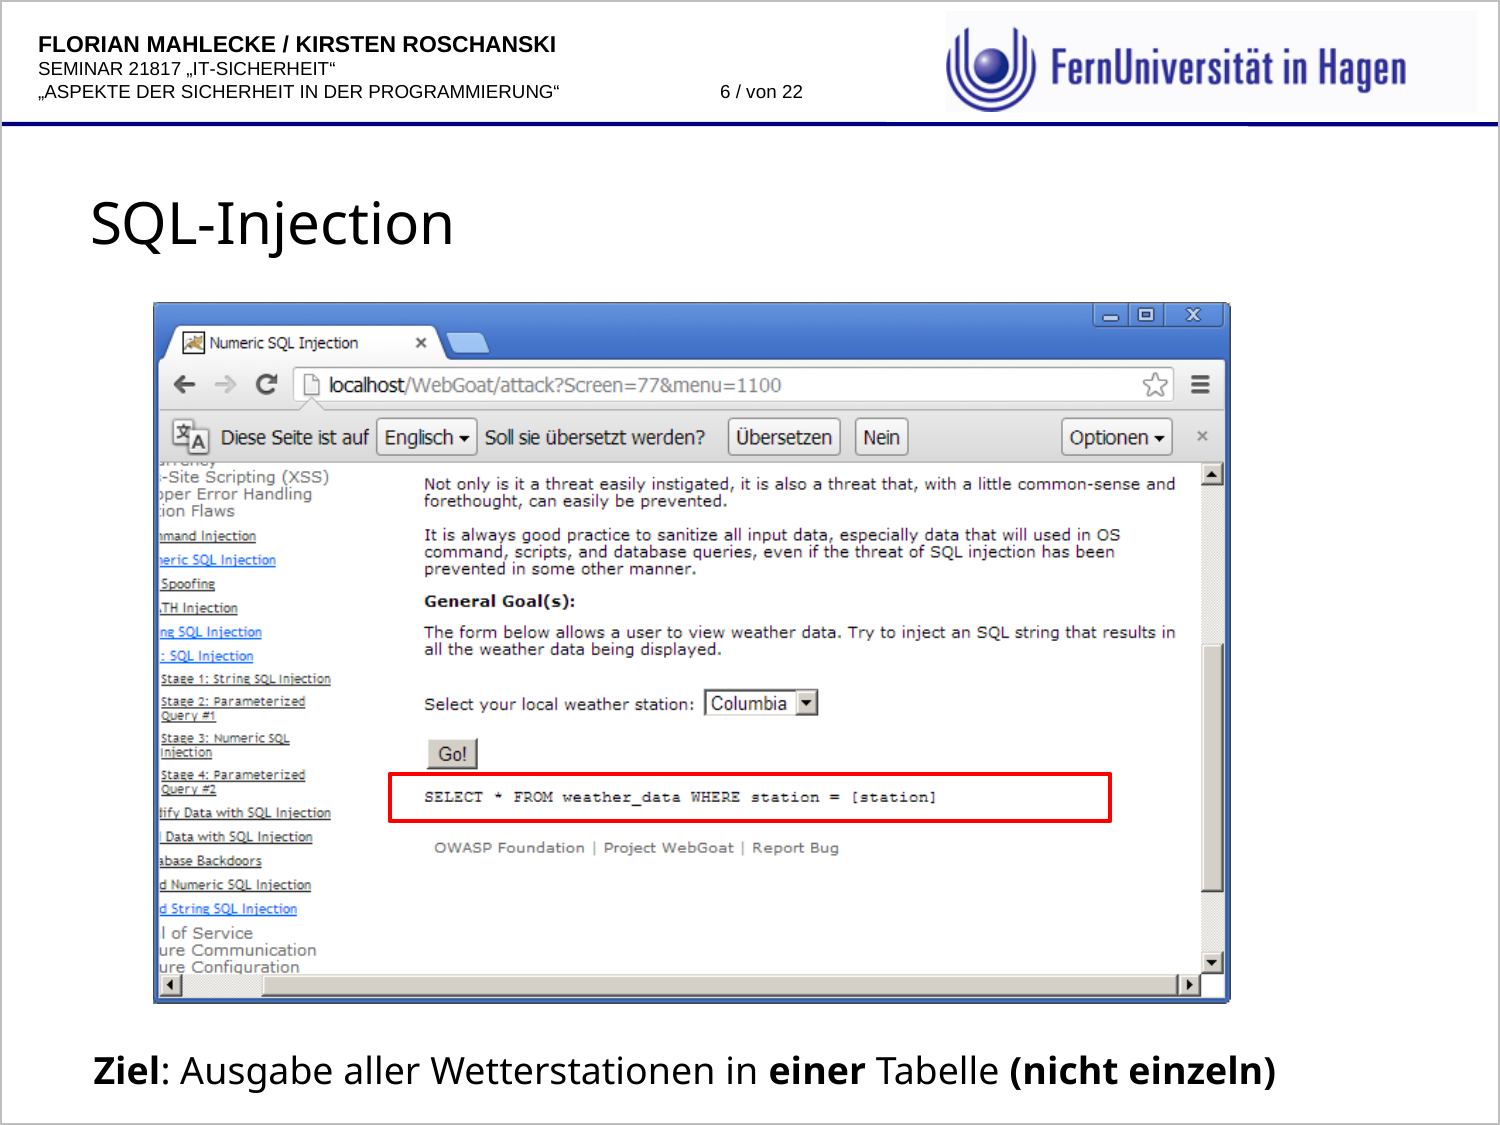

# SQL-Injection
Ziel: Ausgabe aller Wetterstationen in einer Tabelle (nicht einzeln)